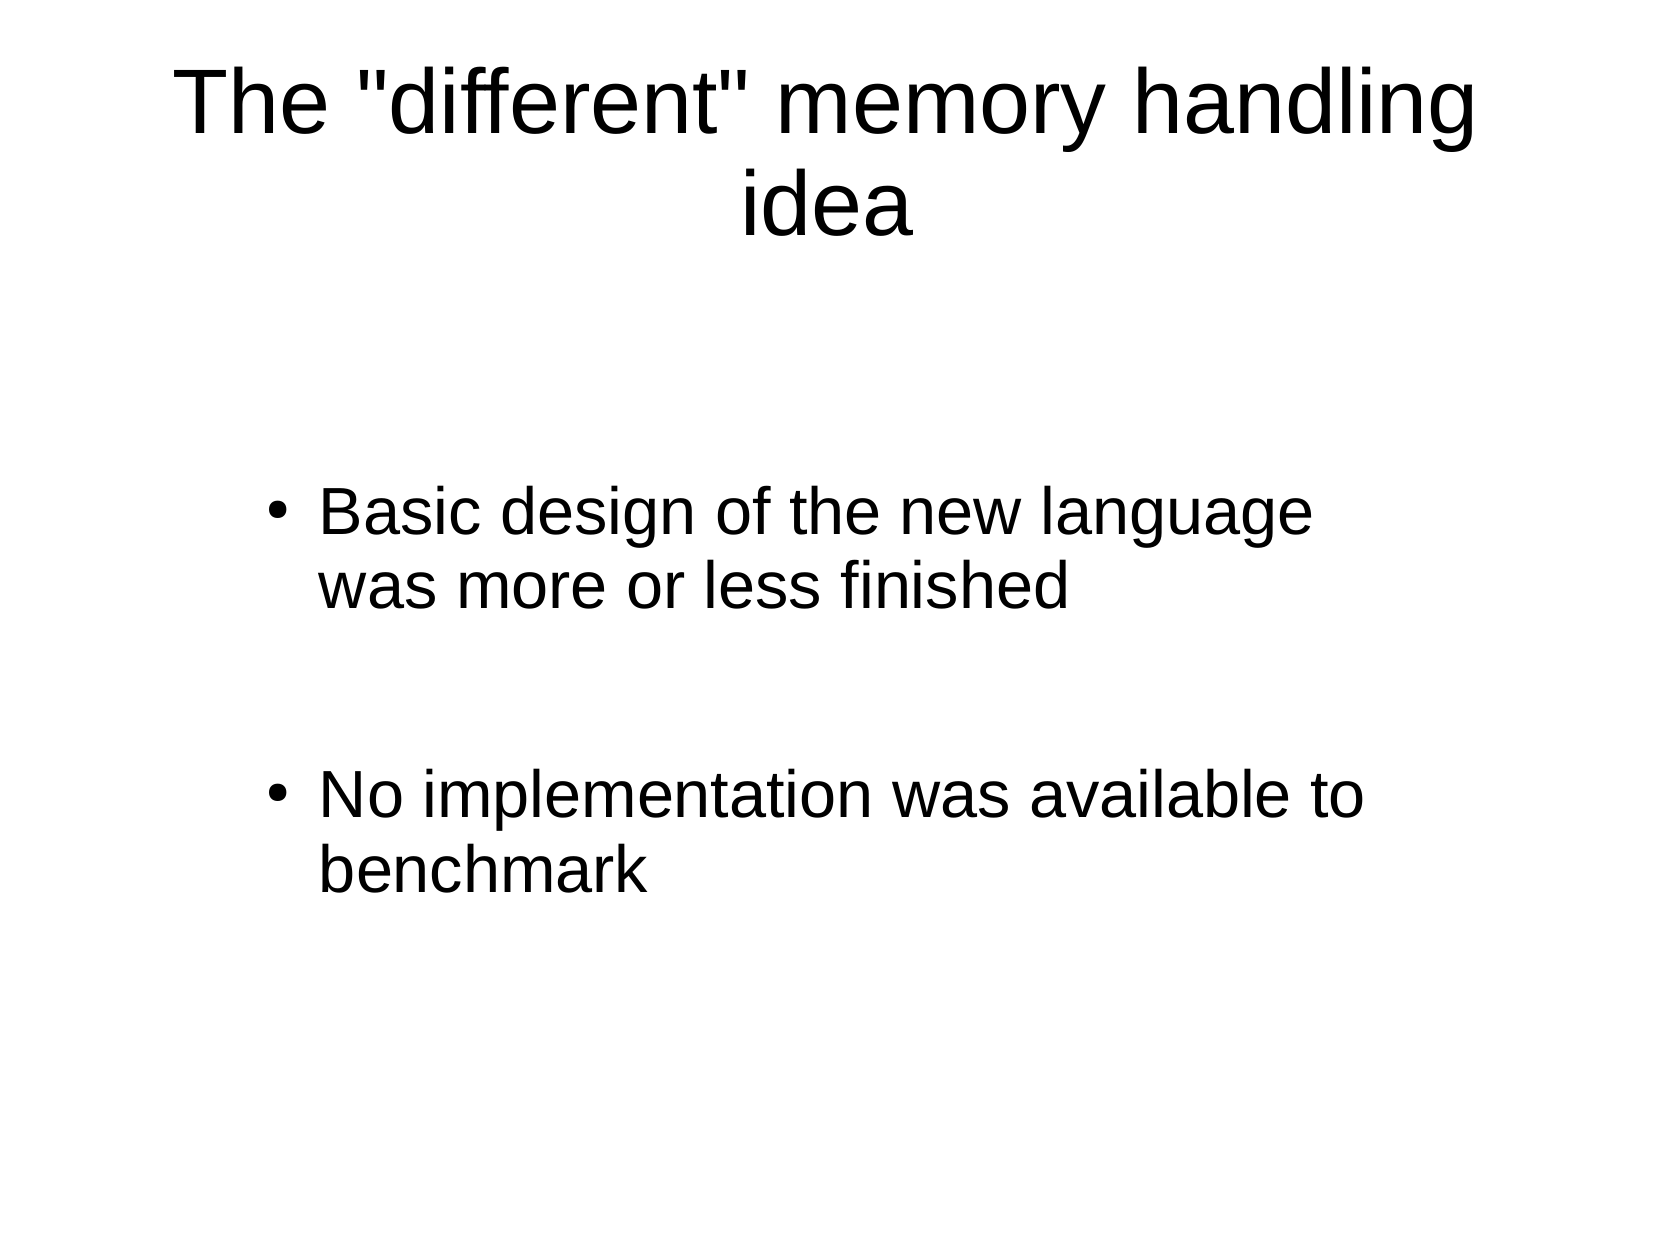

# The "different" memory handling idea
Basic design of the new language was more or less finished
No implementation was available to benchmark